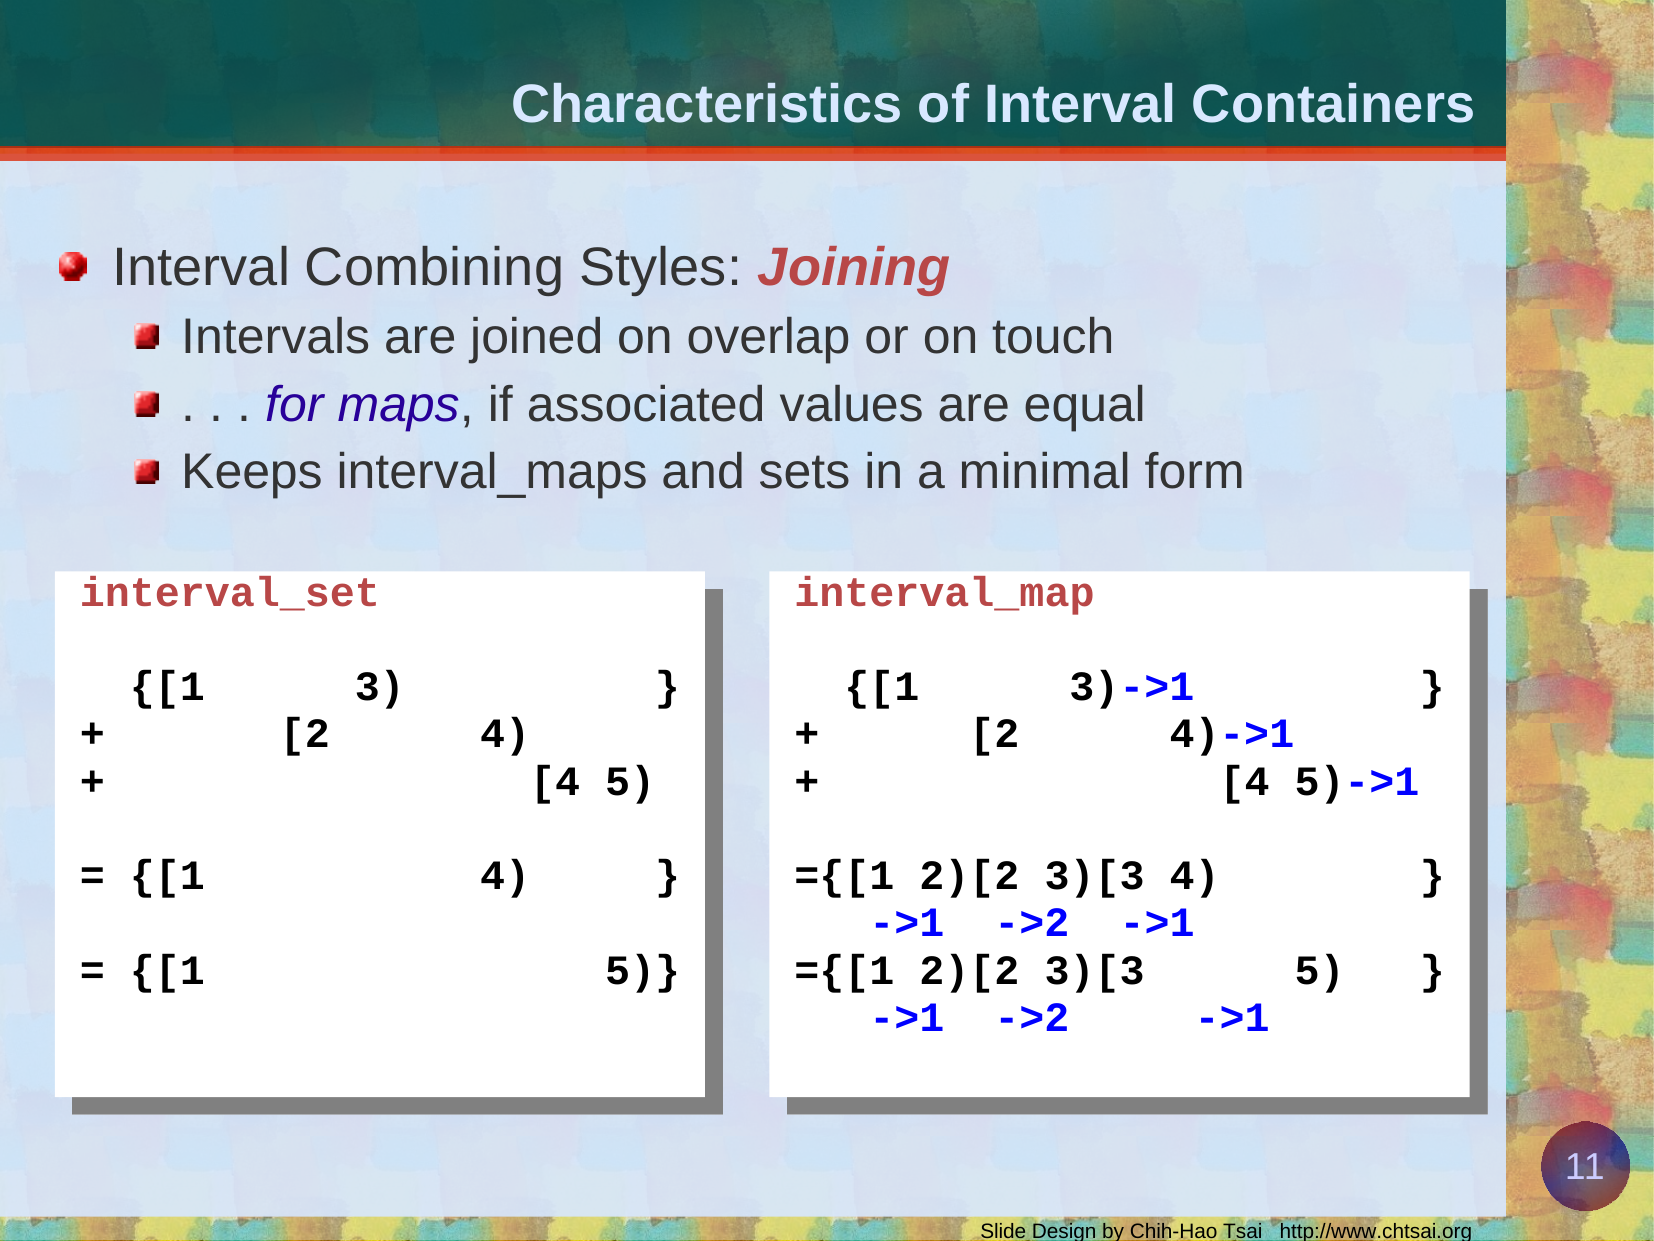

# Characteristics of Interval Containers
Interval Combining Styles: Joining
Intervals are joined on overlap or on touch
. . . for maps, if associated values are equal
Keeps interval_maps and sets in a minimal form
 interval_set
 {[1 3) }
 + [2 4)
 + [4 5)
 = {[1 4) }
 = {[1 5)}
 interval_map
 {[1 3)->1 }
 + [2 4)->1
 + [4 5)->1
 ={[1 2)[2 3)[3 4) }
 ->1 ->2 ->1
 ={[1 2)[2 3)[3 5) }
 ->1 ->2 ->1